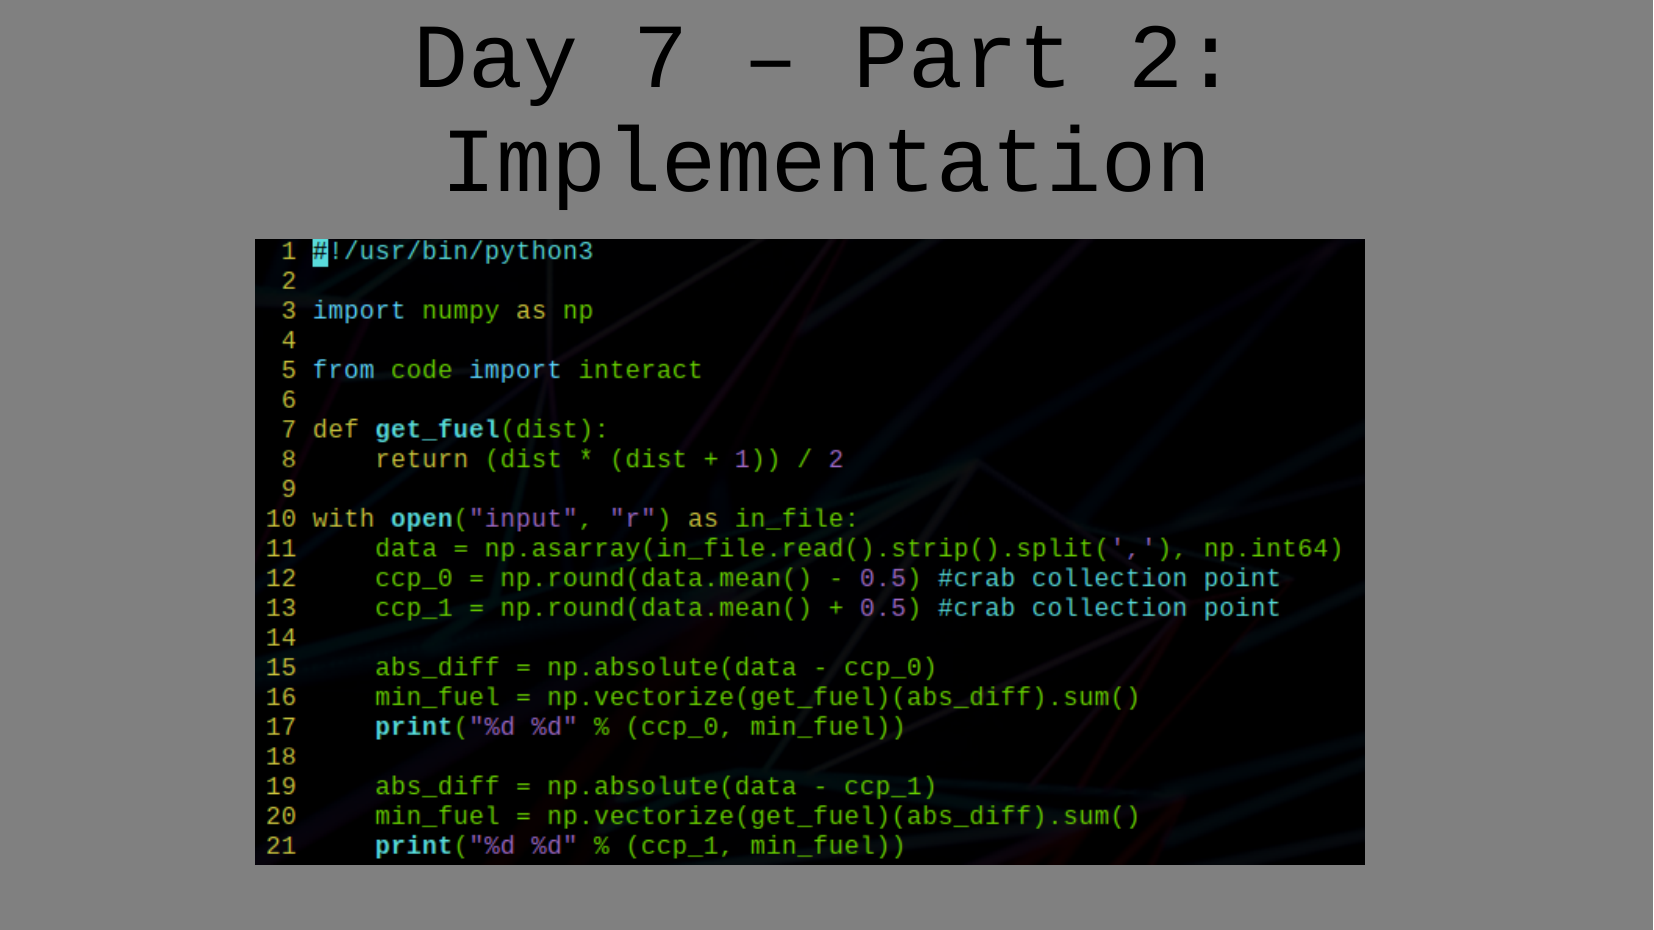

# Day 7 – Part 2: Implementation